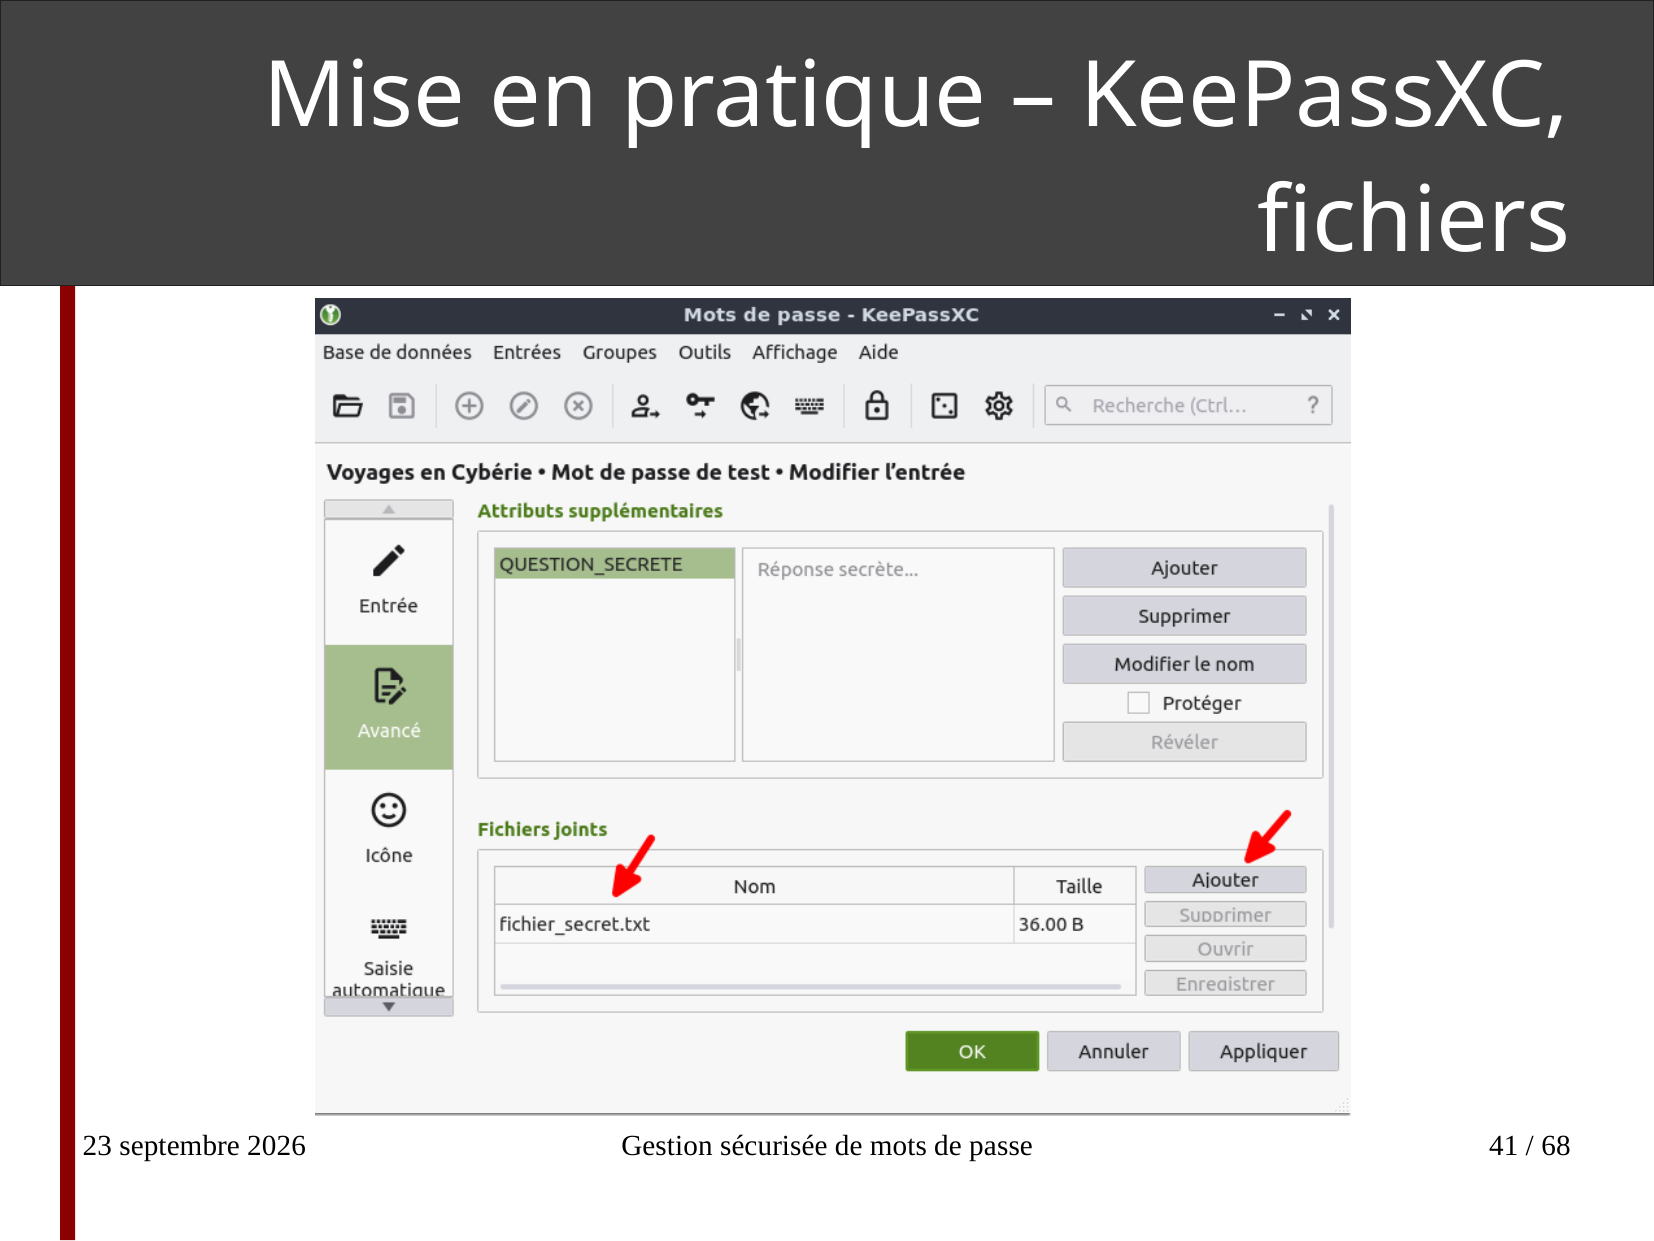

# Mise en pratique – KeePassXC, fichiers
Gestion sécurisée de mots de passe
41